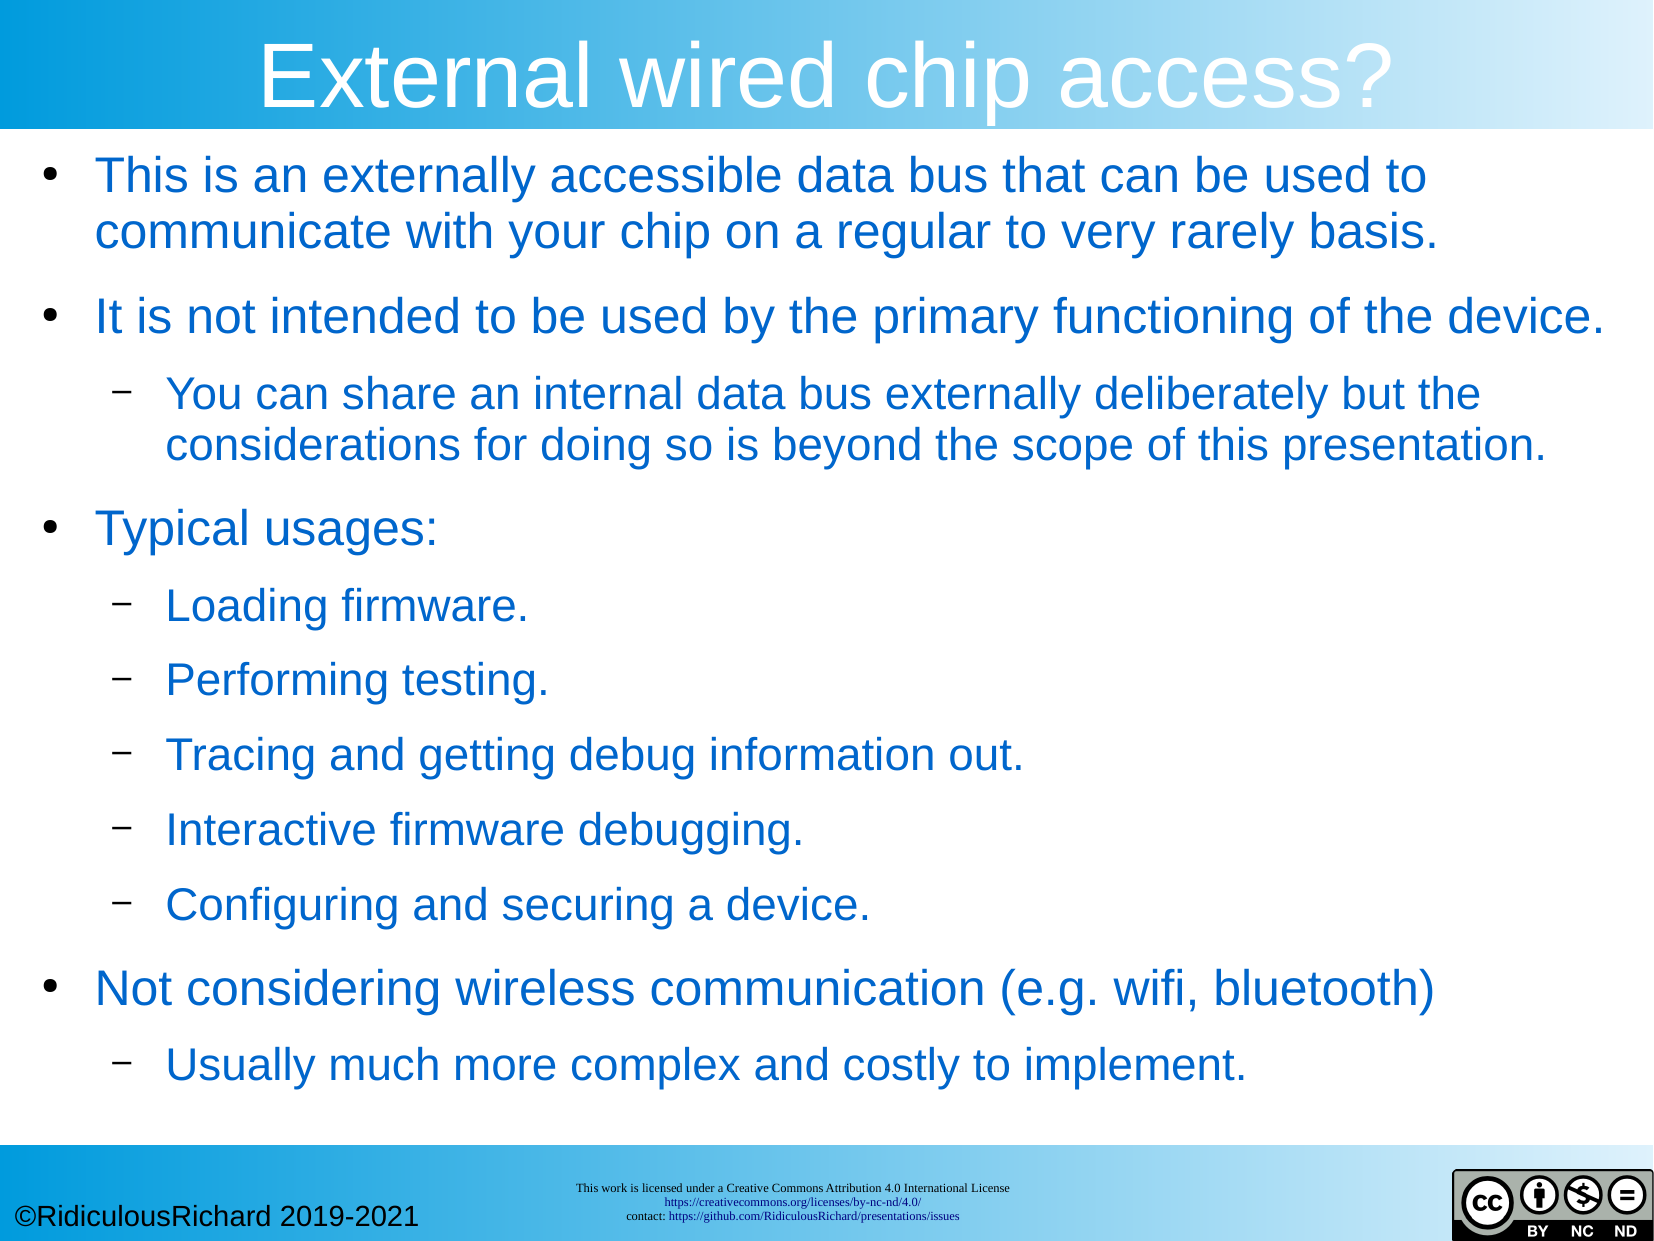

# External wired chip access?
This is an externally accessible data bus that can be used to communicate with your chip on a regular to very rarely basis.
It is not intended to be used by the primary functioning of the device.
You can share an internal data bus externally deliberately but the considerations for doing so is beyond the scope of this presentation.
Typical usages:
Loading firmware.
Performing testing.
Tracing and getting debug information out.
Interactive firmware debugging.
Configuring and securing a device.
Not considering wireless communication (e.g. wifi, bluetooth)
Usually much more complex and costly to implement.